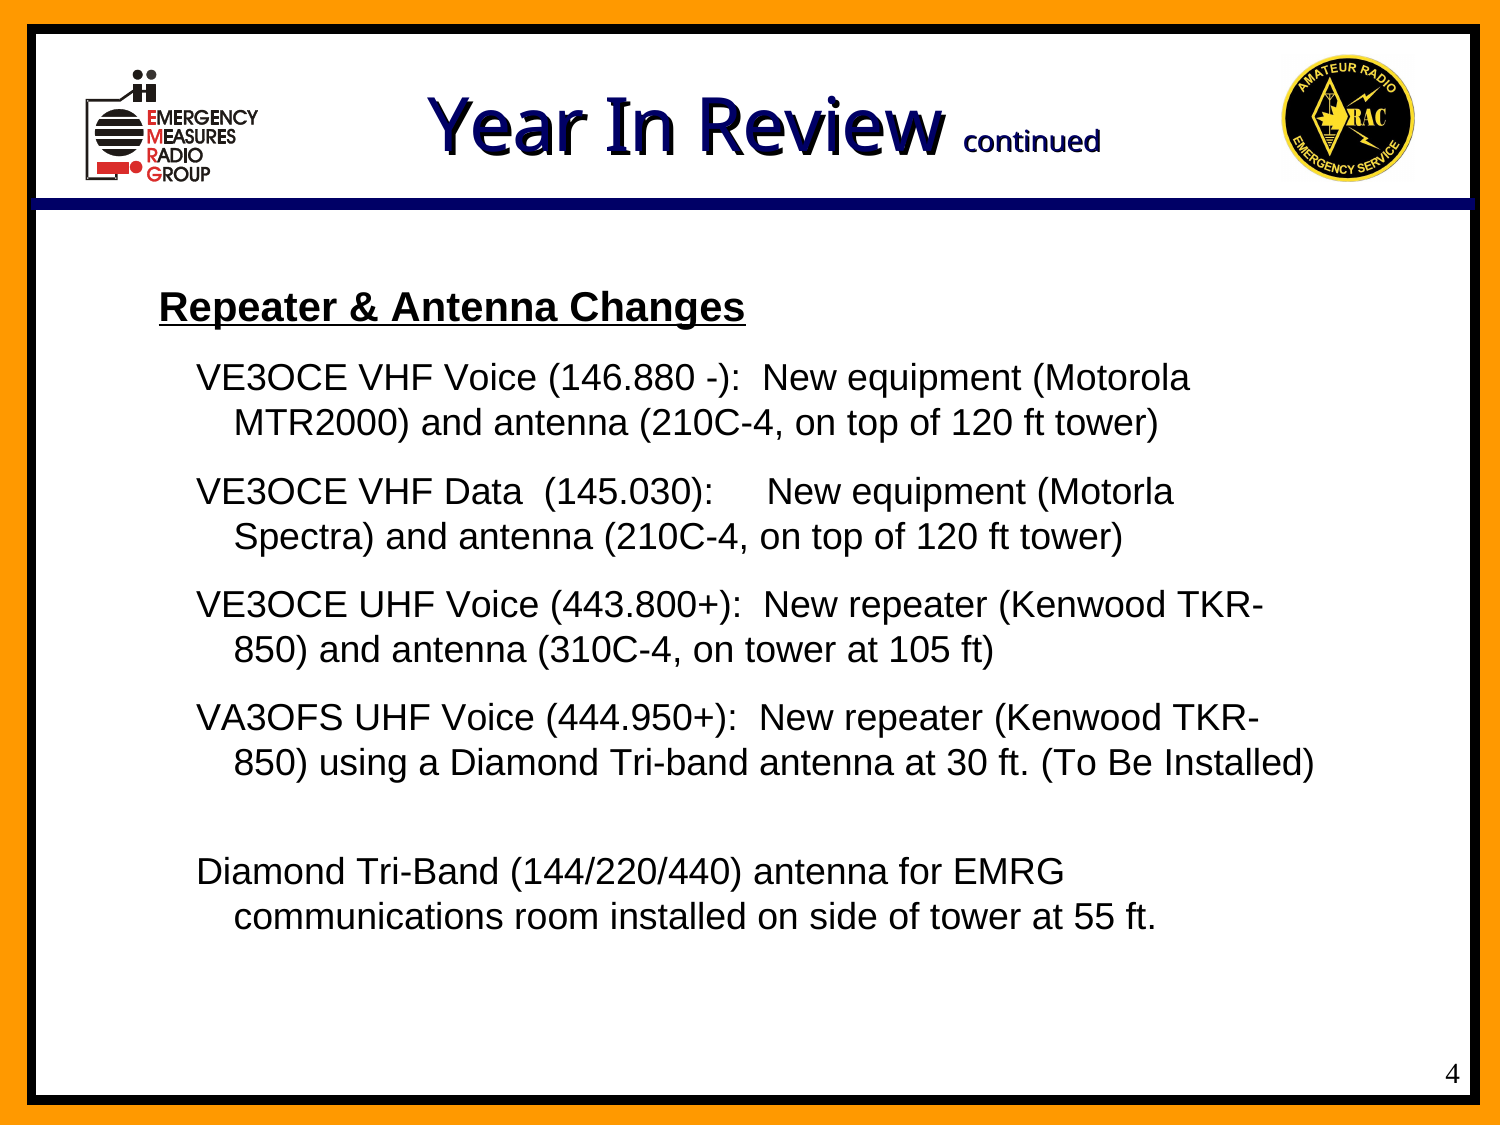

Year In Review continued
Repeater & Antenna Changes
VE3OCE VHF Voice (146.880 -): New equipment (Motorola MTR2000) and antenna (210C-4, on top of 120 ft tower)
VE3OCE VHF Data (145.030): New equipment (Motorla Spectra) and antenna (210C-4, on top of 120 ft tower)
VE3OCE UHF Voice (443.800+): New repeater (Kenwood TKR-850) and antenna (310C-4, on tower at 105 ft)
VA3OFS UHF Voice (444.950+): New repeater (Kenwood TKR-850) using a Diamond Tri-band antenna at 30 ft. (To Be Installed)
Diamond Tri-Band (144/220/440) antenna for EMRG communications room installed on side of tower at 55 ft.
4